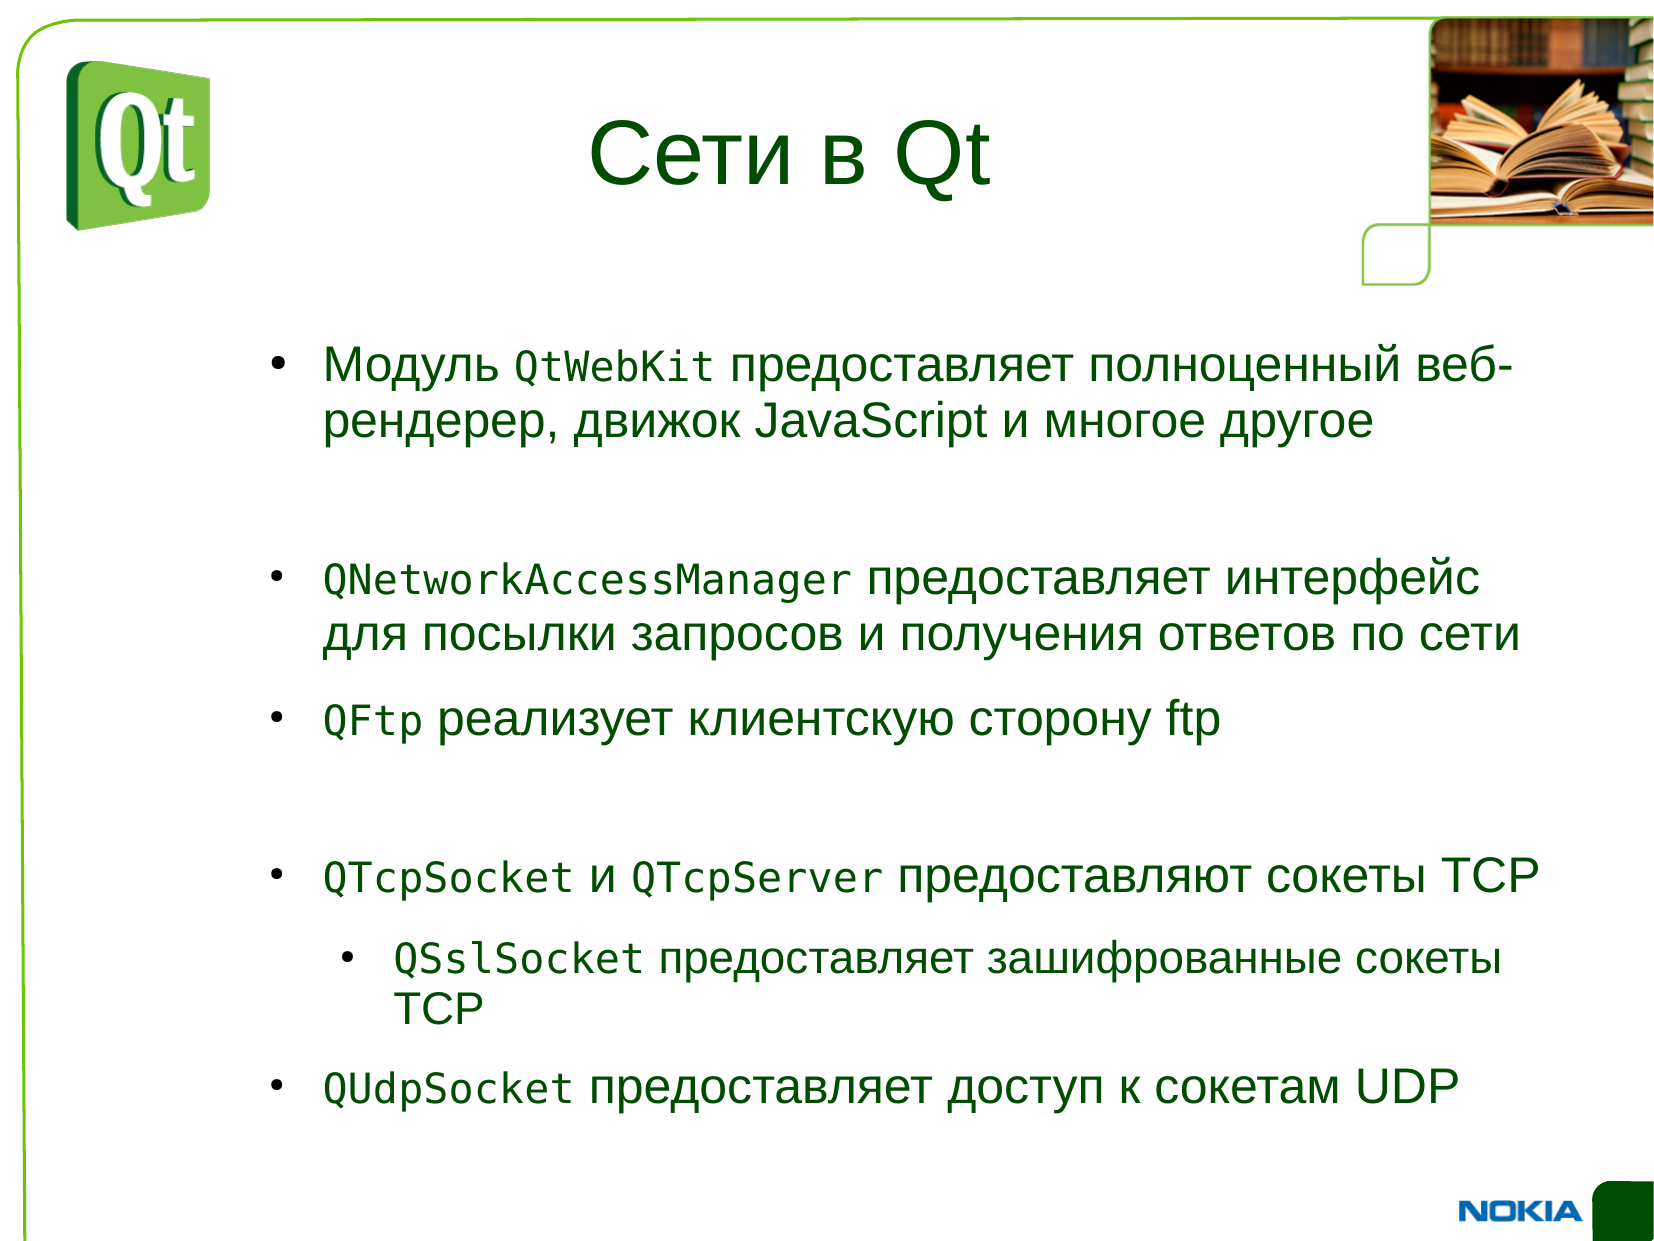

# Сети в Qt
Модуль QtWebKit предоставляет полноценный веб-рендерер, движок JavaScript и многое другое
QNetworkAccessManager предоставляет интерфейс для посылки запросов и получения ответов по сети
QFtp реализует клиентскую сторону ftp
QTcpSocket и QTcpServer предоставляют сокеты TCP
QSslSocket предоставляет зашифрованные сокеты TCP
QUdpSocket предоставляет доступ к сокетам UDP